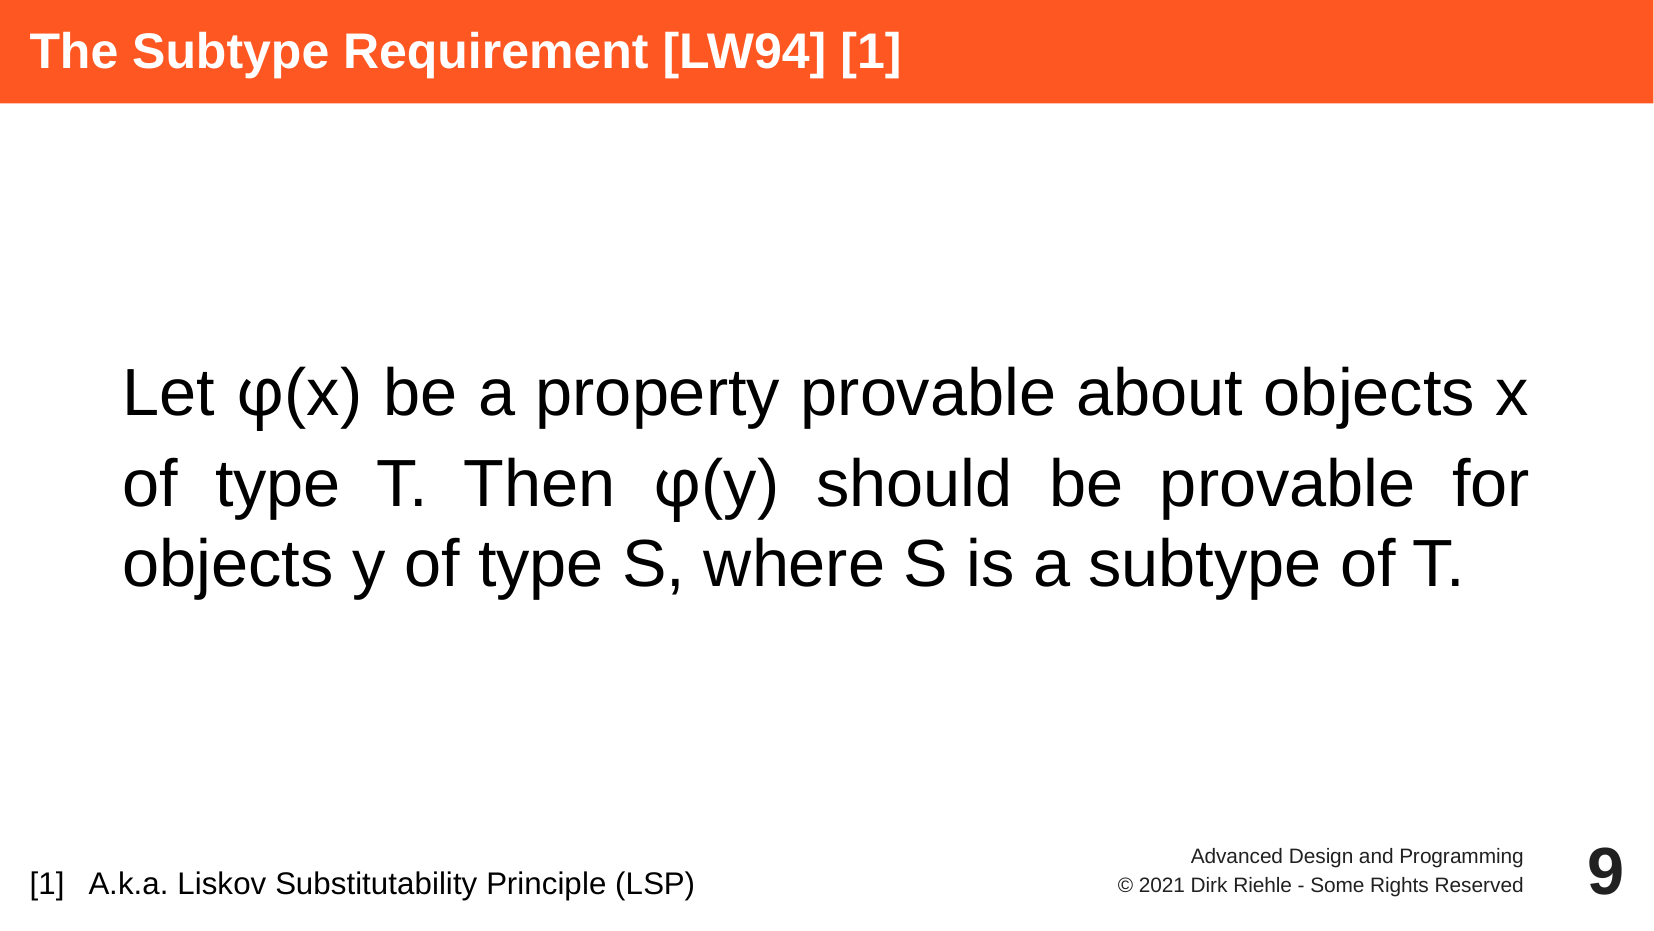

# The Subtype Requirement [LW94] [1]
Let φ(x) be a property provable about objects x of type T. Then φ(y) should be provable for objects y of type S, where S is a subtype of T.
[1]	A.k.a. Liskov Substitutability Principle (LSP)
Advanced Design and Programming
9
© 2021 Dirk Riehle - Some Rights Reserved